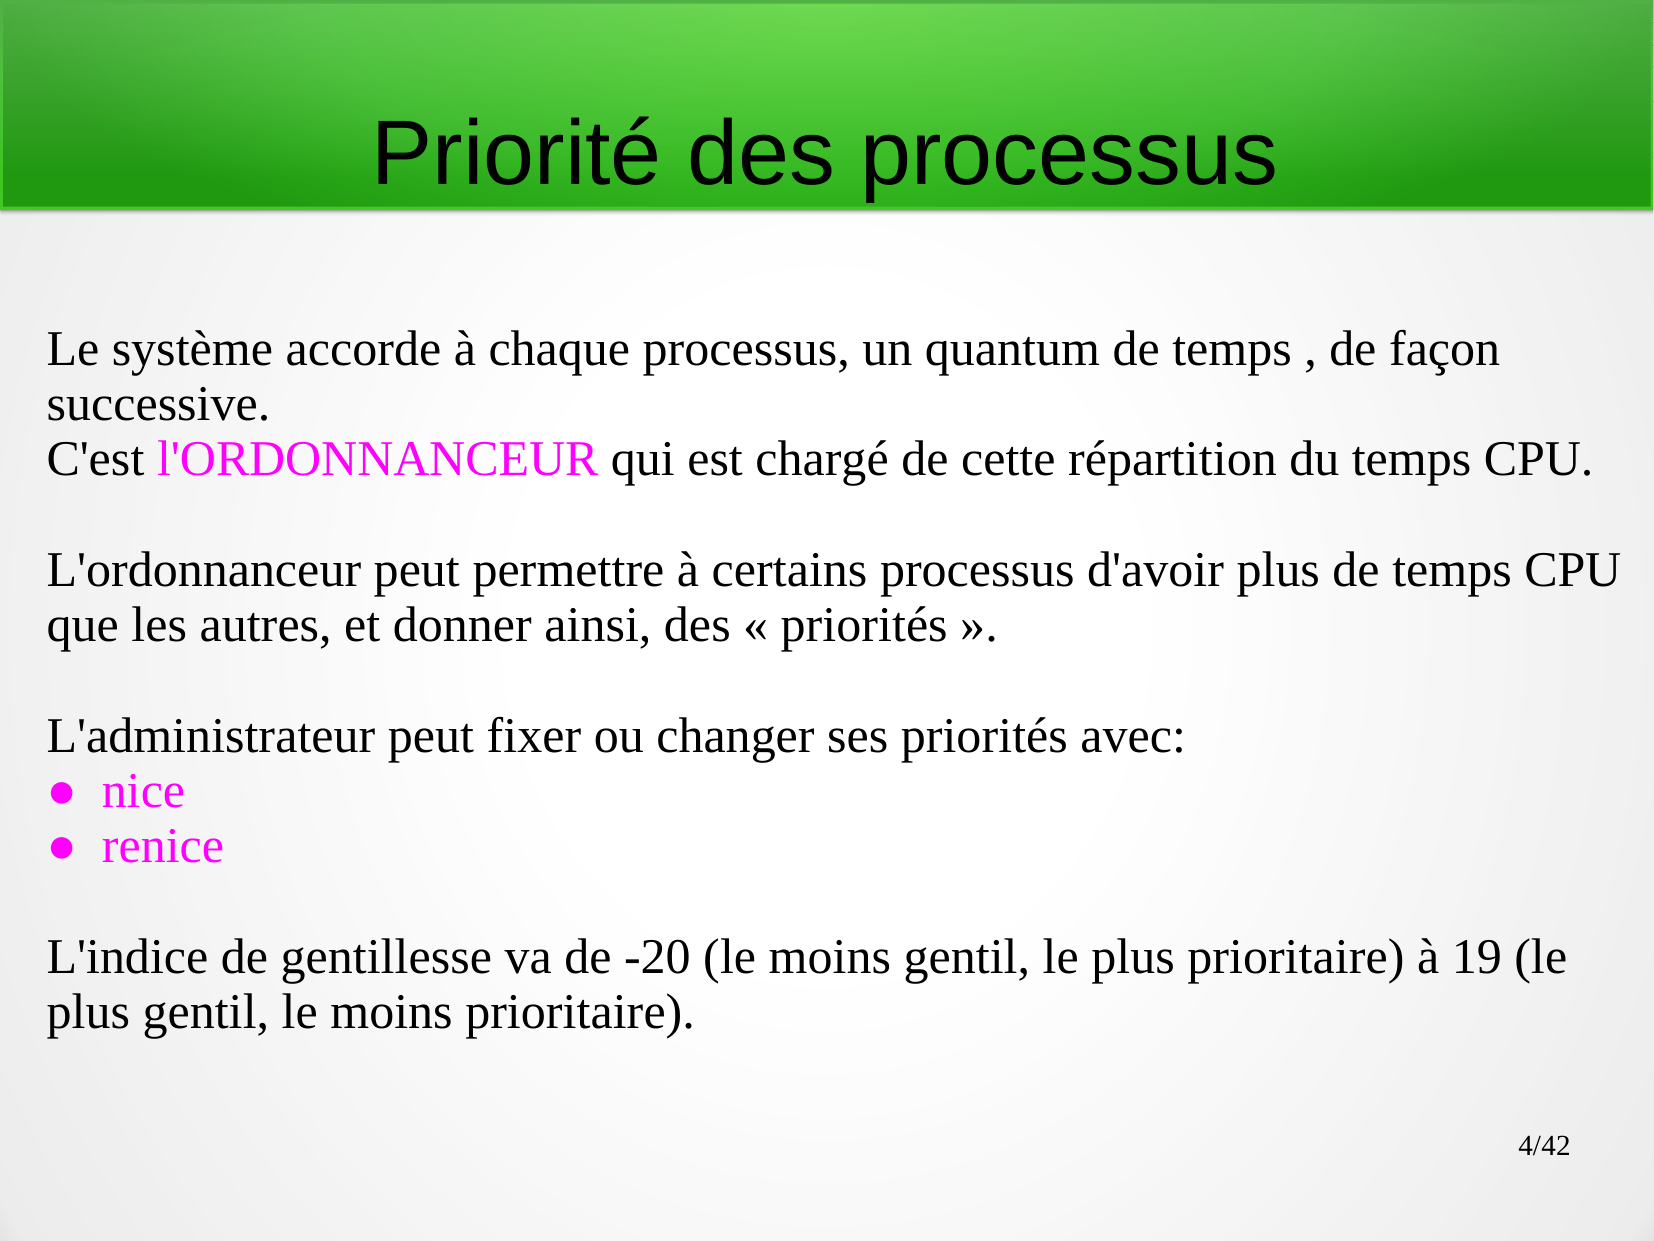

# Priorité des processus
Le système accorde à chaque processus, un quantum de temps , de façon
successive.
C'est l'ORDONNANCEUR qui est chargé de cette répartition du temps CPU.
L'ordonnanceur peut permettre à certains processus d'avoir plus de temps CPU que les autres, et donner ainsi, des « priorités ».
L'administrateur peut fixer ou changer ses priorités avec:
● nice
● renice
L'indice de gentillesse va de -20 (le moins gentil, le plus prioritaire) à 19 (le plus gentil, le moins prioritaire).
4